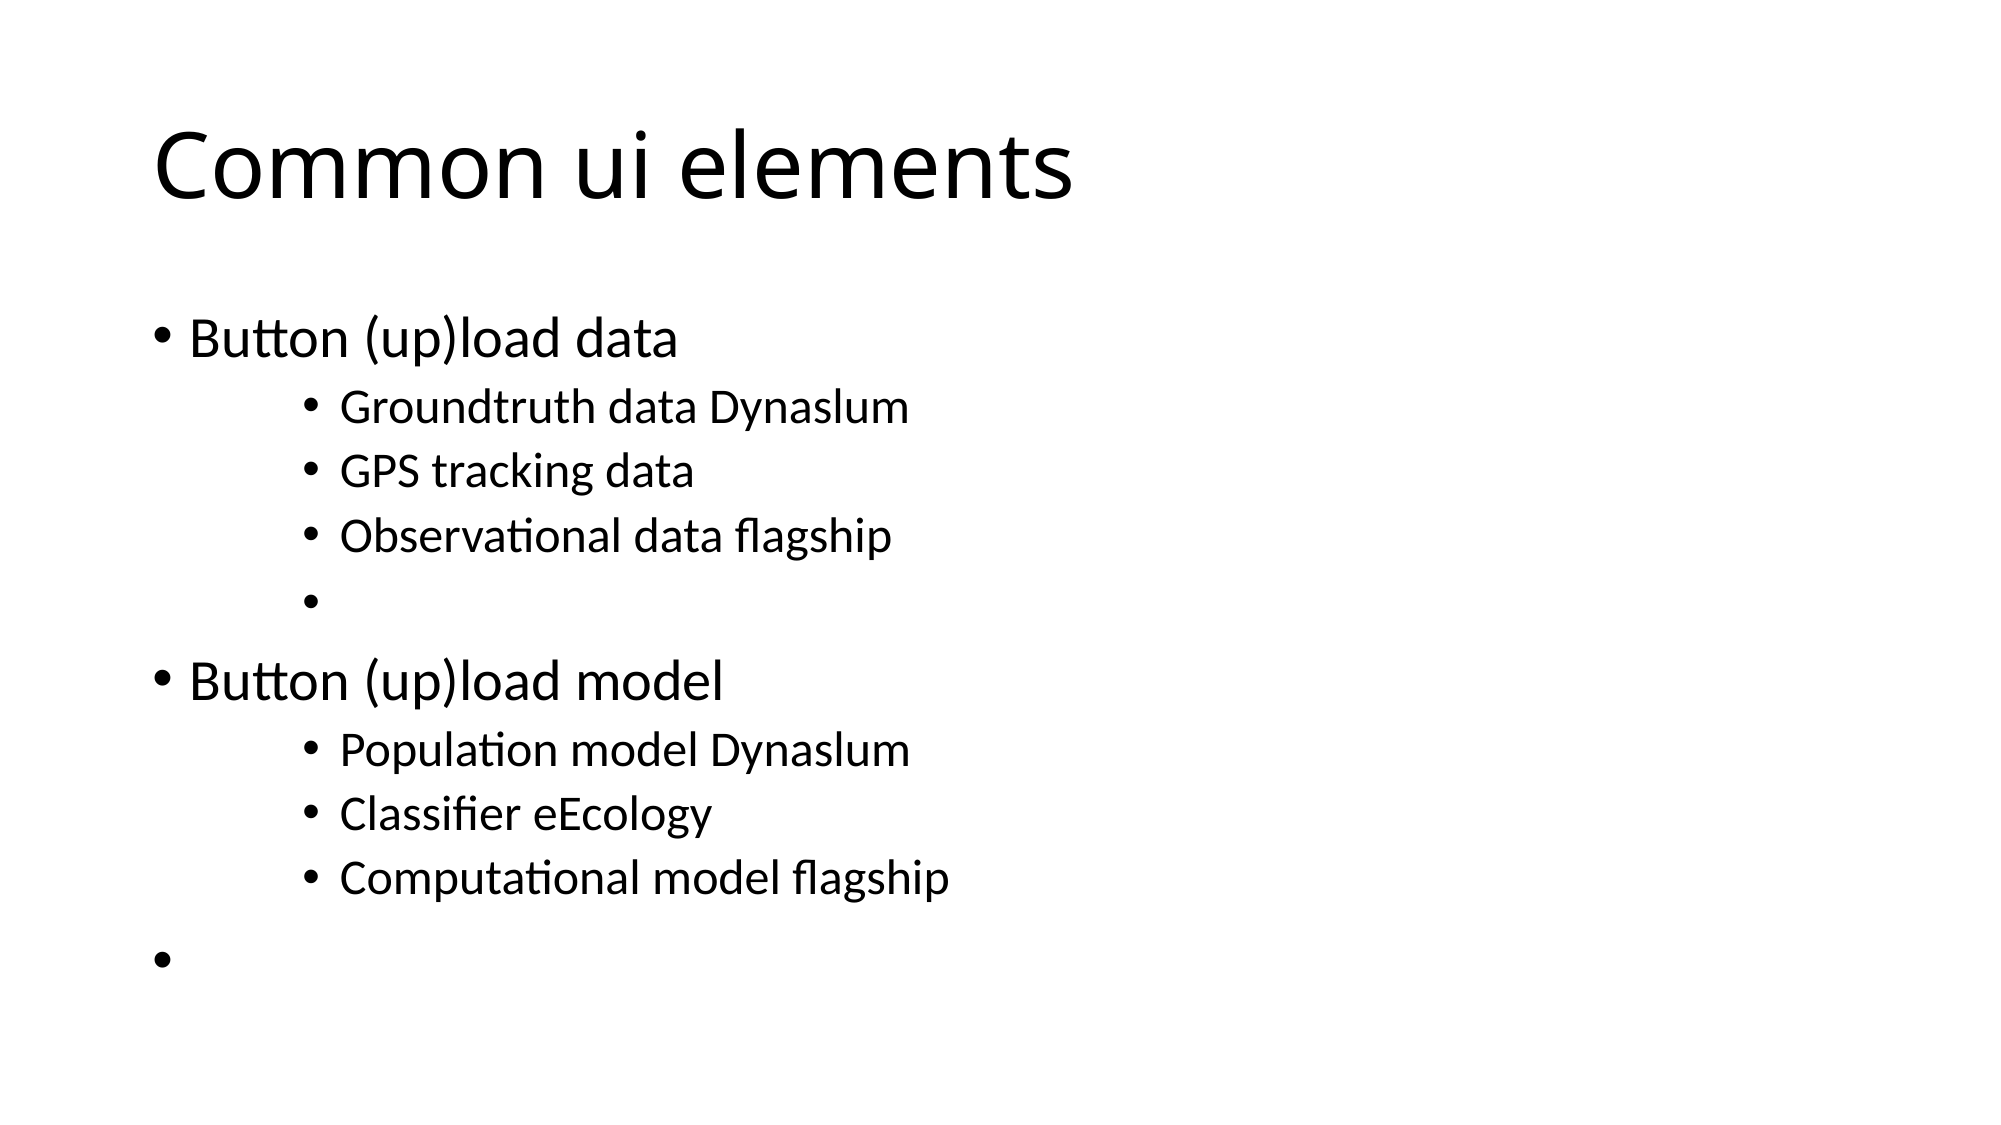

# Common ui elements
Button (up)load data
Groundtruth data Dynaslum
GPS tracking data
Observational data flagship
Button (up)load model
Population model Dynaslum
Classifier eEcology
Computational model flagship